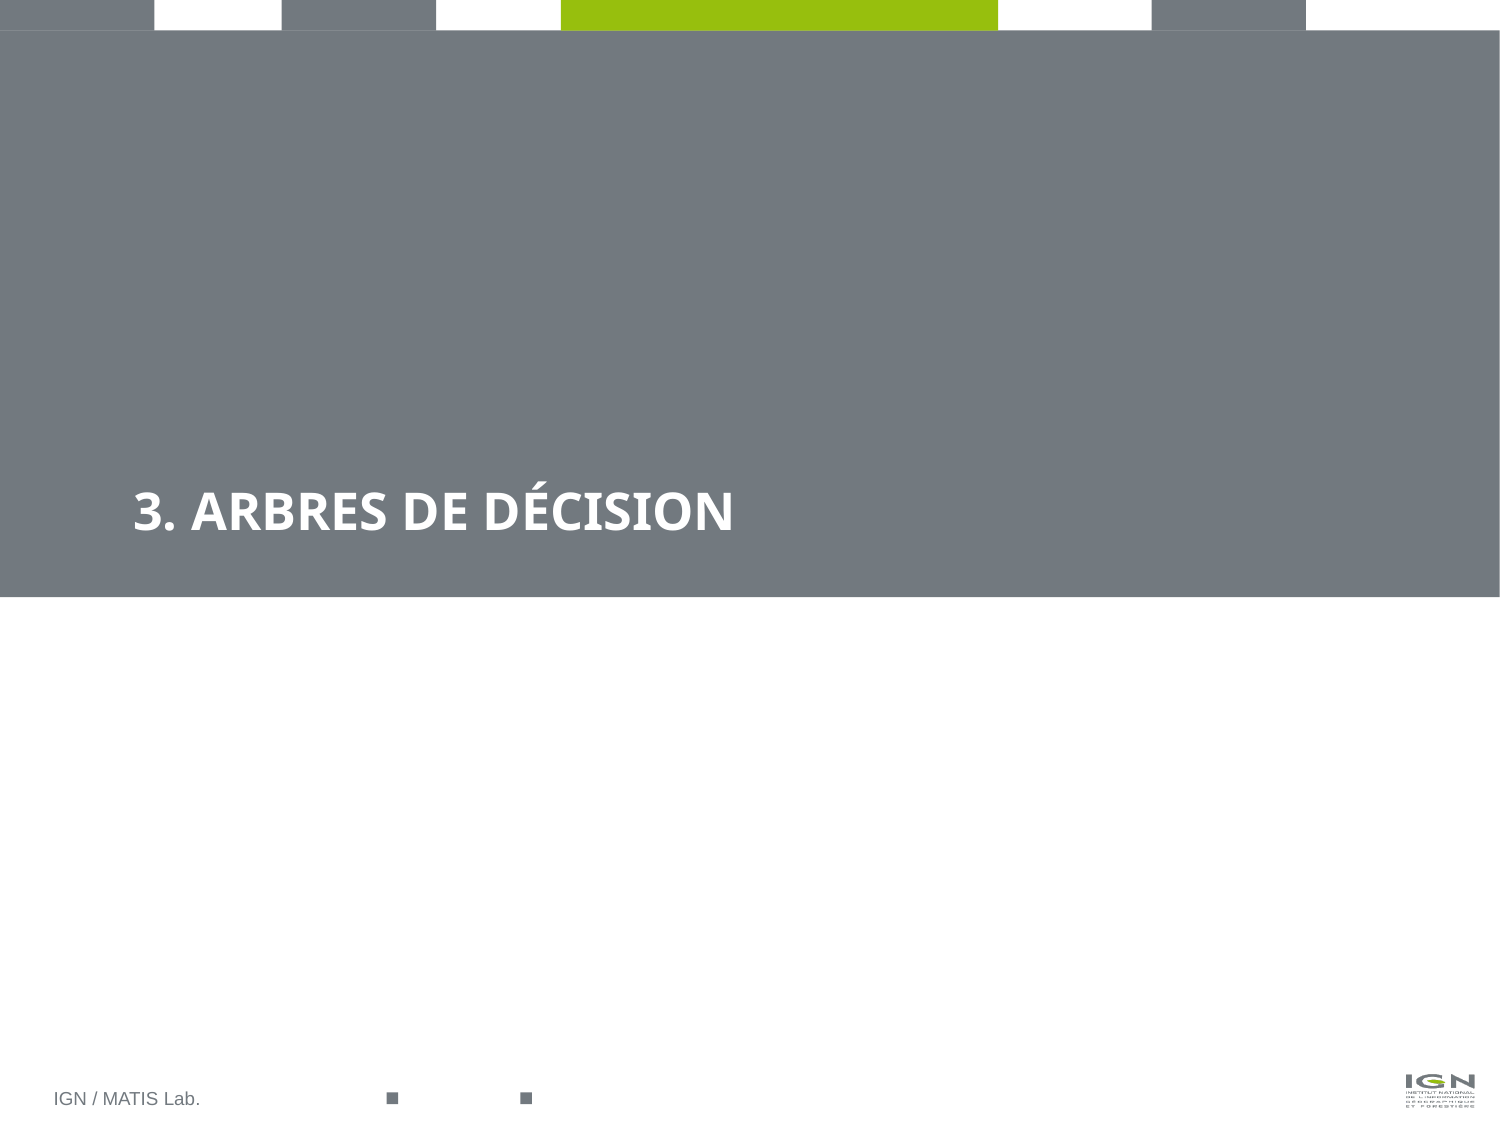

3. ARBRES DE DÉCISION
IGN / MATIS Lab.